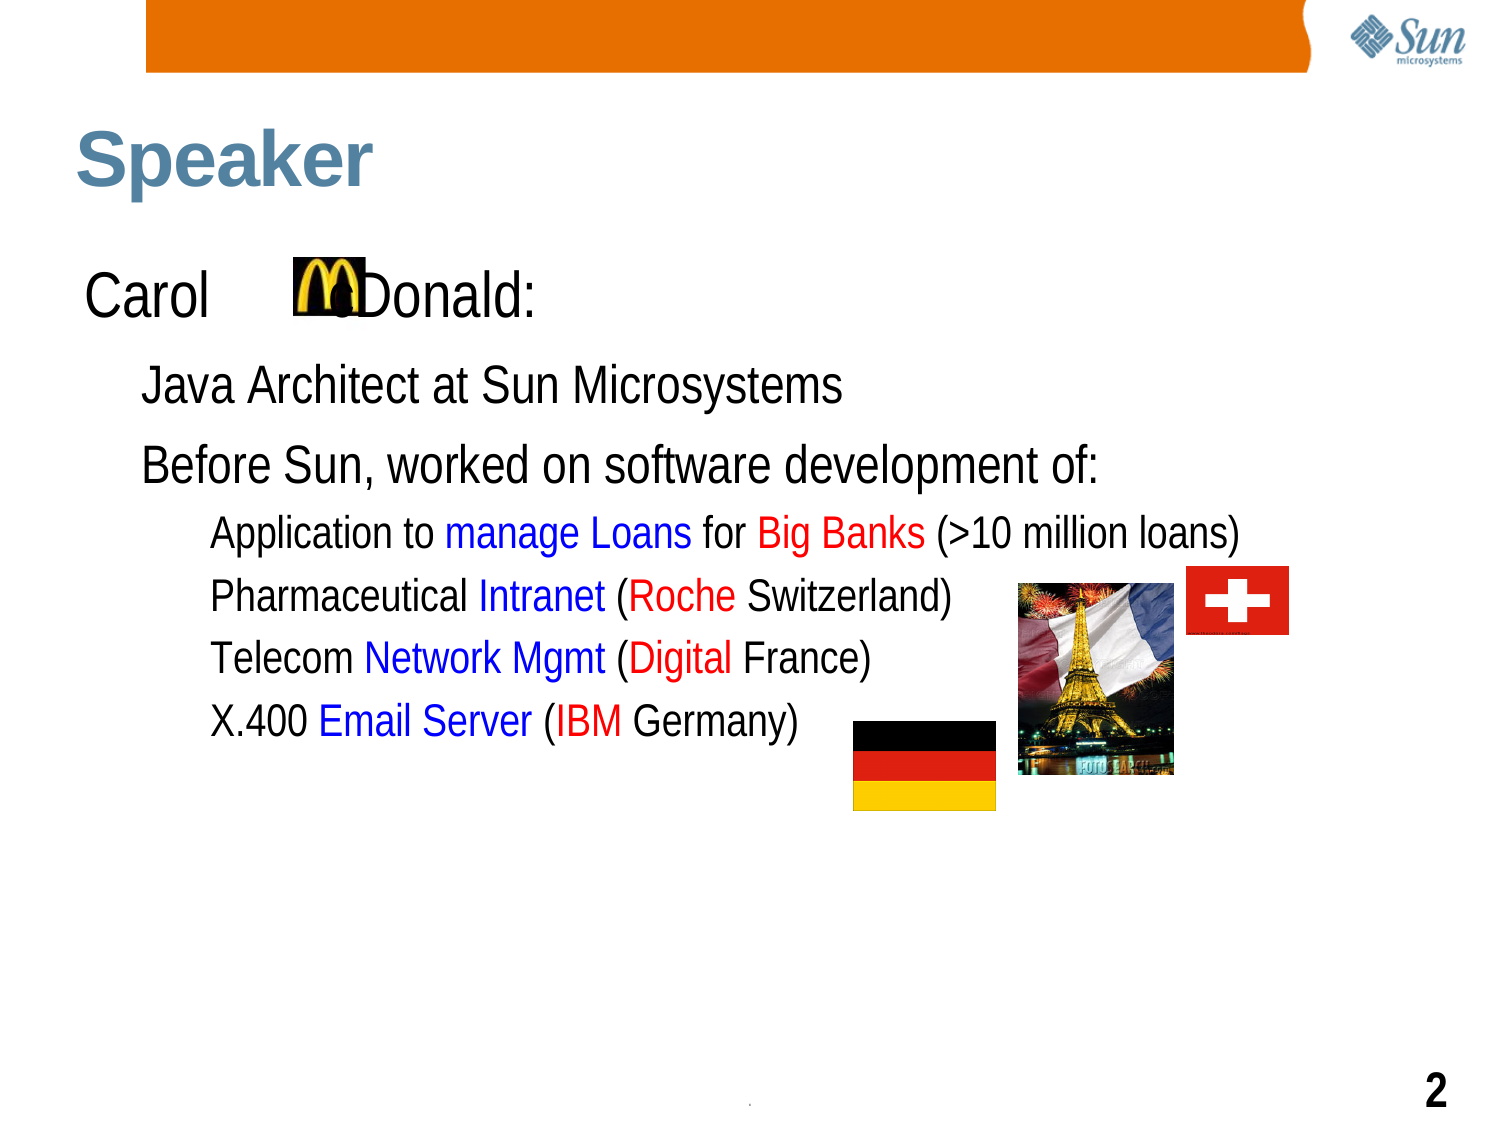

# Speaker
Carol cDonald:
Java Architect at Sun Microsystems
Before Sun, worked on software development of:
Application to manage Loans for Big Banks (>10 million loans)
Pharmaceutical Intranet (Roche Switzerland)
Telecom Network Mgmt (Digital France)
X.400 Email Server (IBM Germany)